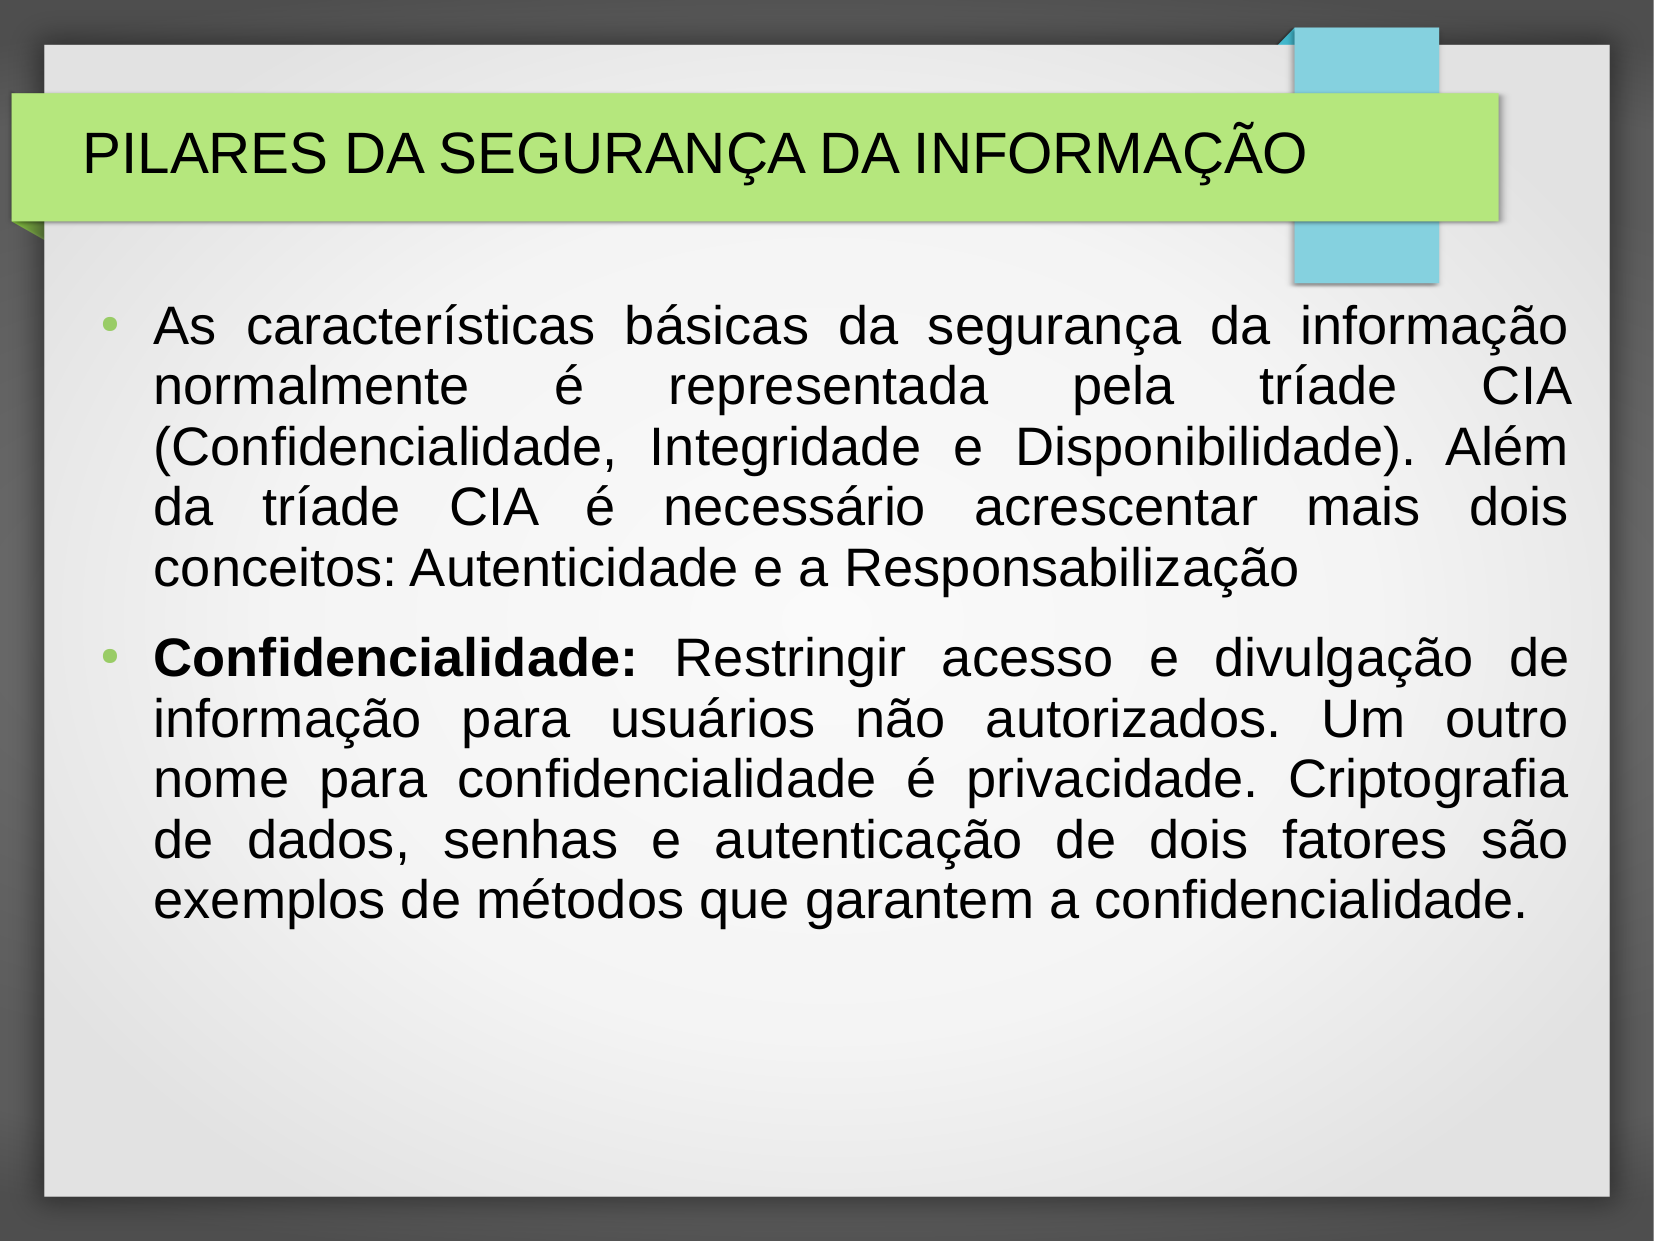

# PILARES DA SEGURANÇA DA INFORMAÇÃO
As características básicas da segurança da informação normalmente é representada pela tríade CIA (Confidencialidade, Integridade e Disponibilidade). Além da tríade CIA é necessário acrescentar mais dois conceitos: Autenticidade e a Responsabilização
Confidencialidade: Restringir acesso e divulgação de informação para usuários não autorizados. Um outro nome para confidencialidade é privacidade. Criptografia de dados, senhas e autenticação de dois fatores são exemplos de métodos que garantem a confidencialidade.